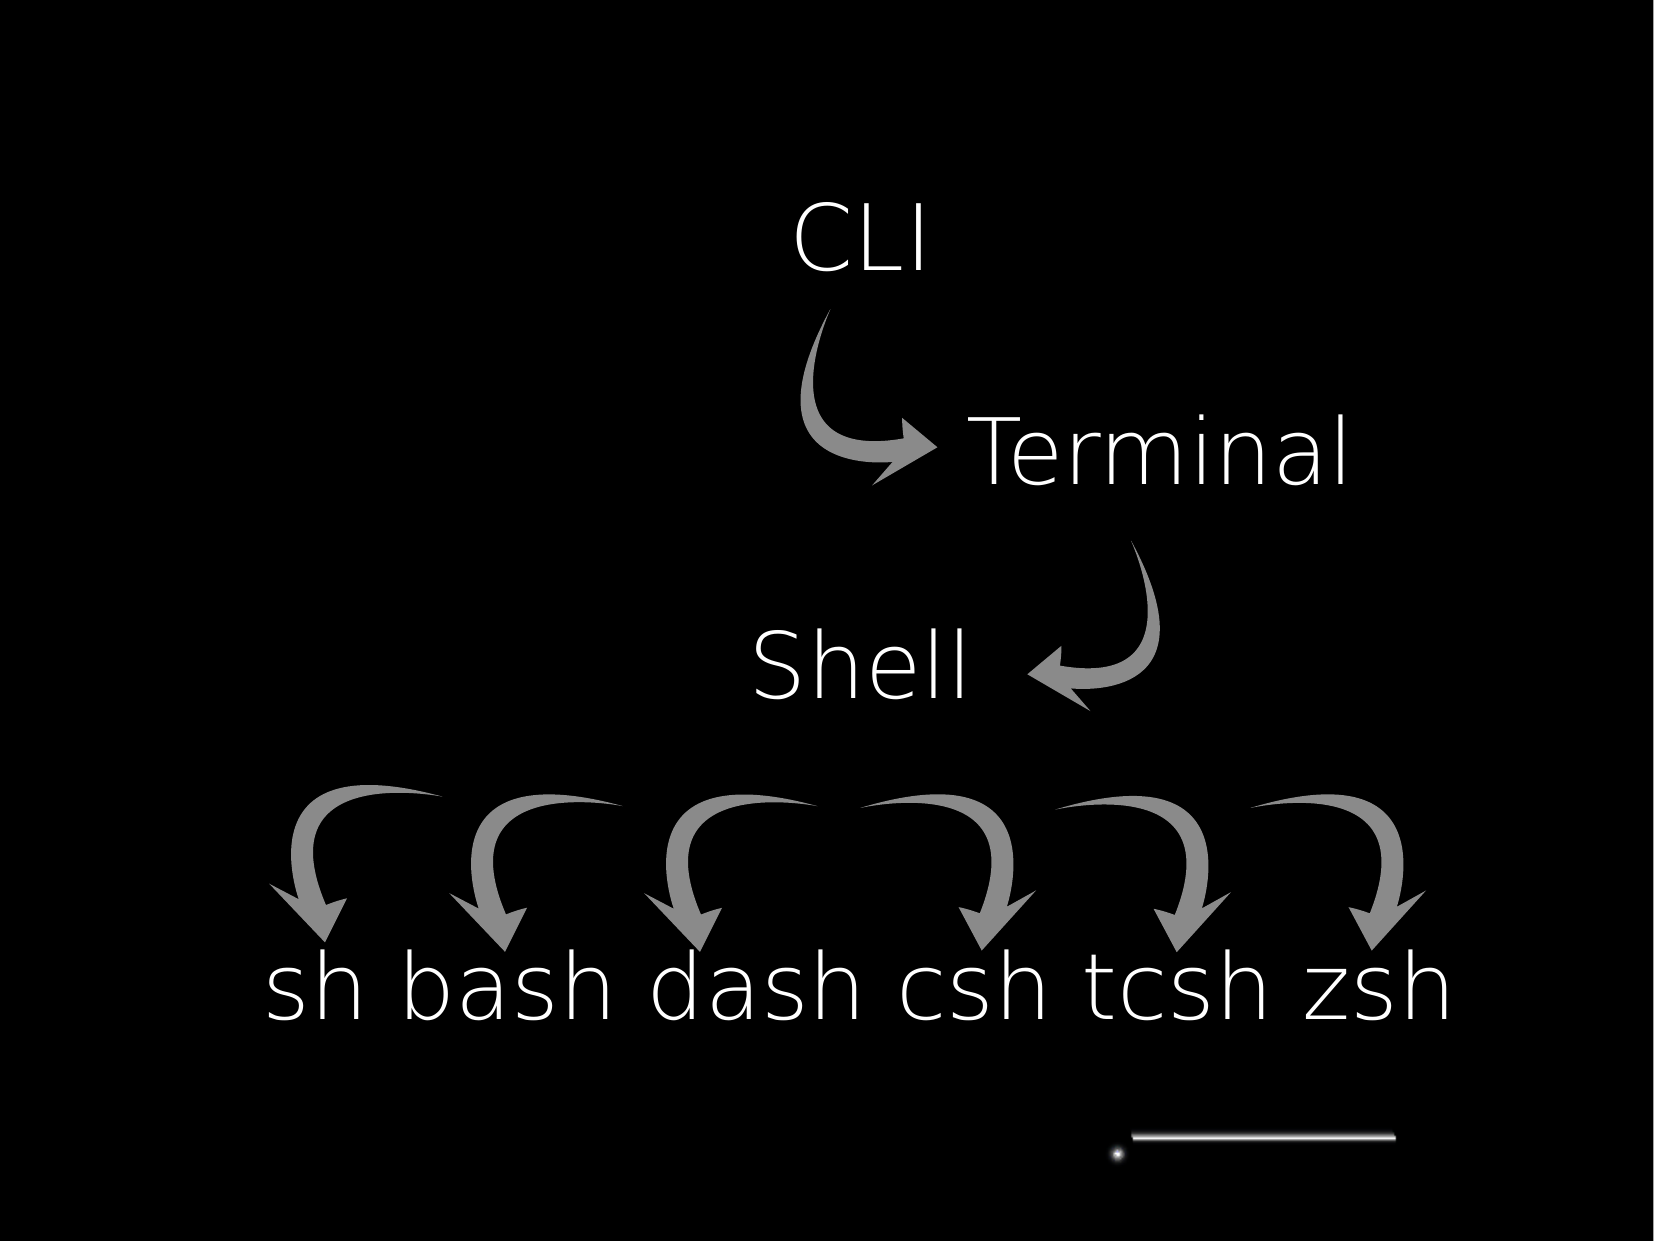

# CLI Terminal Shell sh bash dash csh tcsh zsh